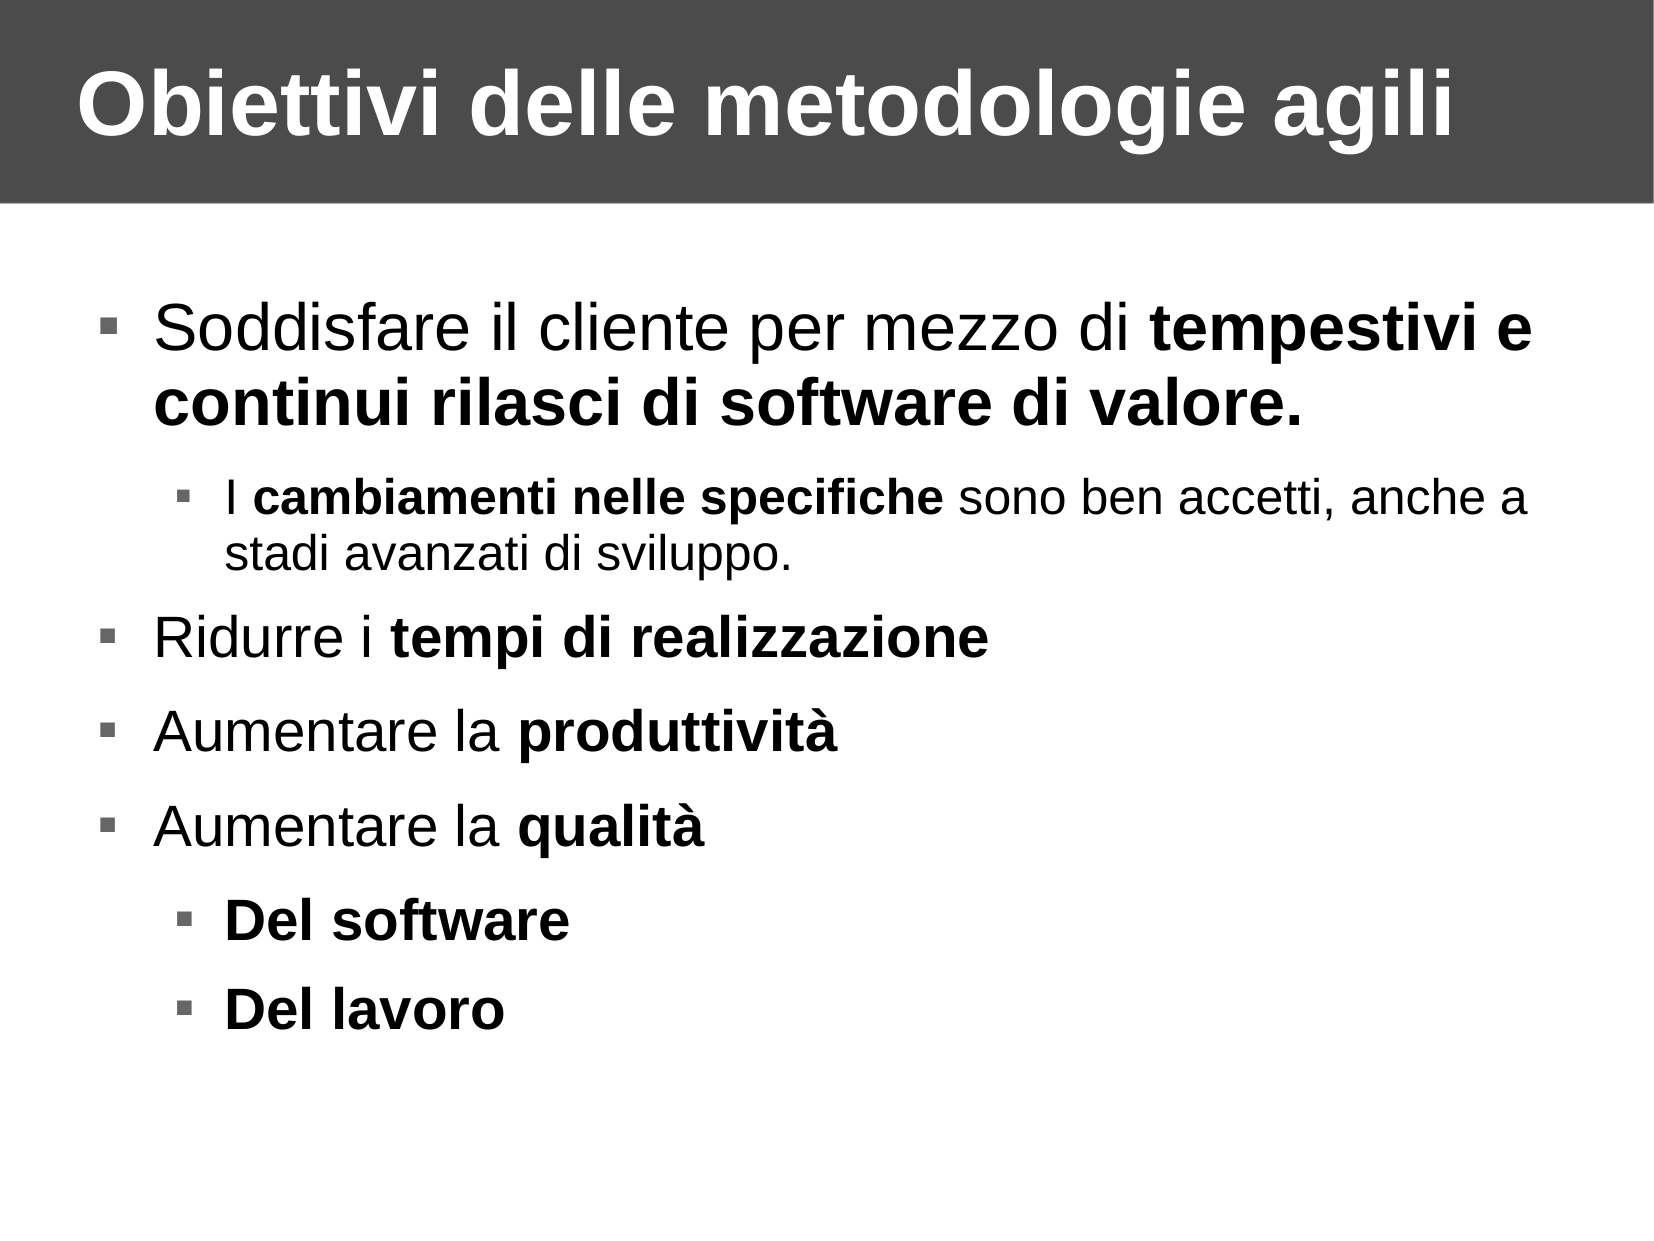

# Obiettivi delle metodologie agili
Soddisfare il cliente per mezzo di tempestivi e continui rilasci di software di valore.
I cambiamenti nelle specifiche sono ben accetti, anche a stadi avanzati di sviluppo.
Ridurre i tempi di realizzazione
Aumentare la produttività
Aumentare la qualità
Del software
Del lavoro